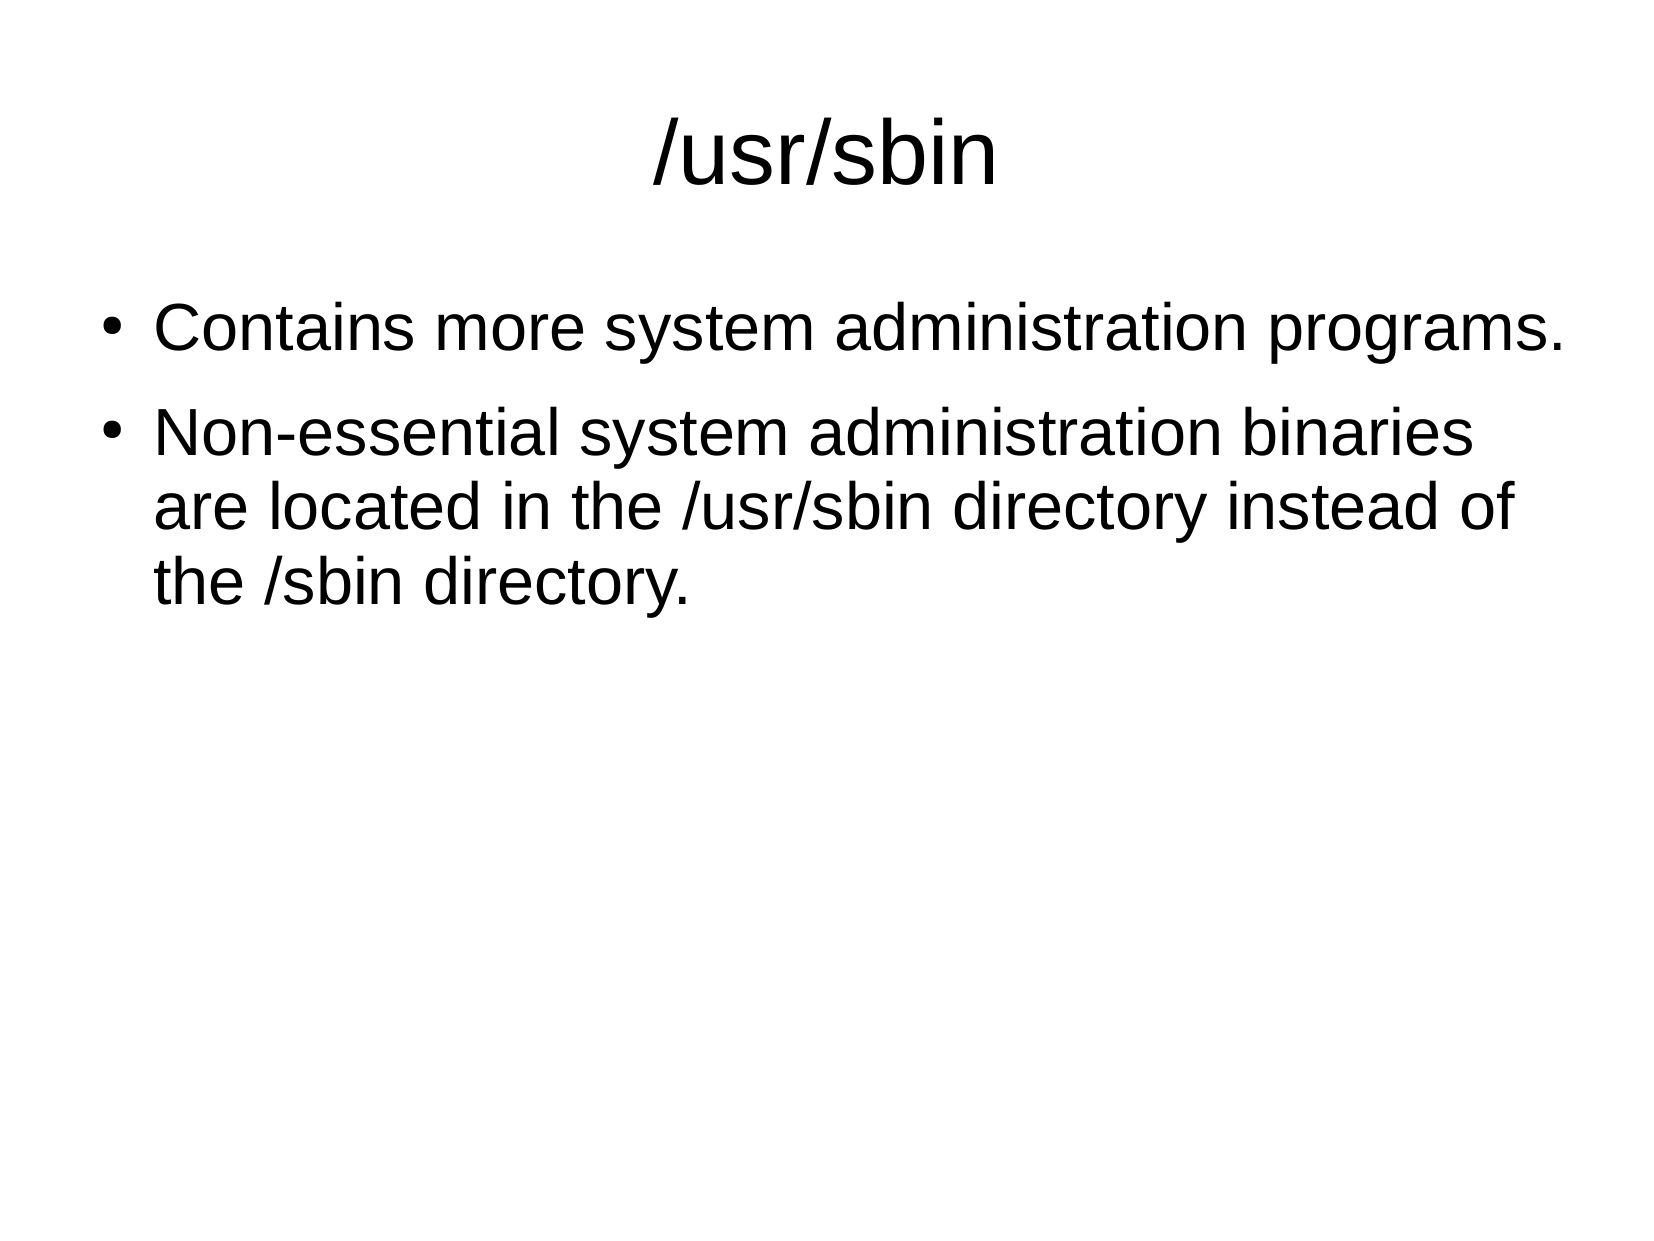

# /usr/sbin
Contains more system administration programs.
Non-essential system administration binaries are located in the /usr/sbin directory instead of the /sbin directory.